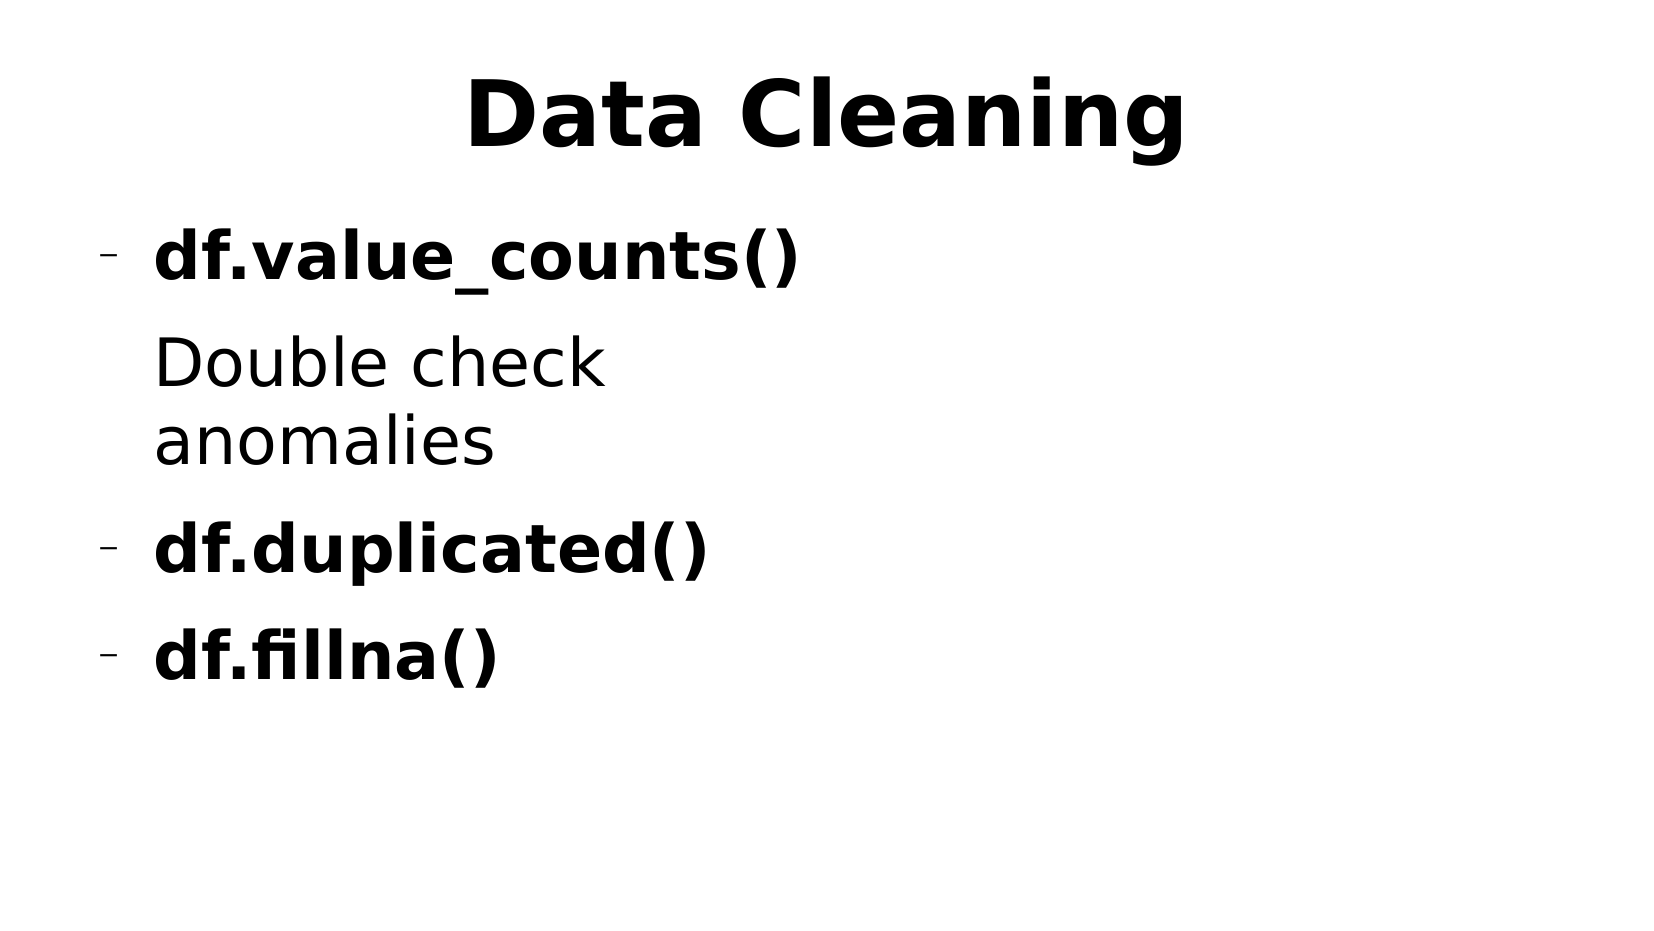

# Data Cleaning
df.value_counts()
Double check anomalies
df.duplicated()
df.fillna()